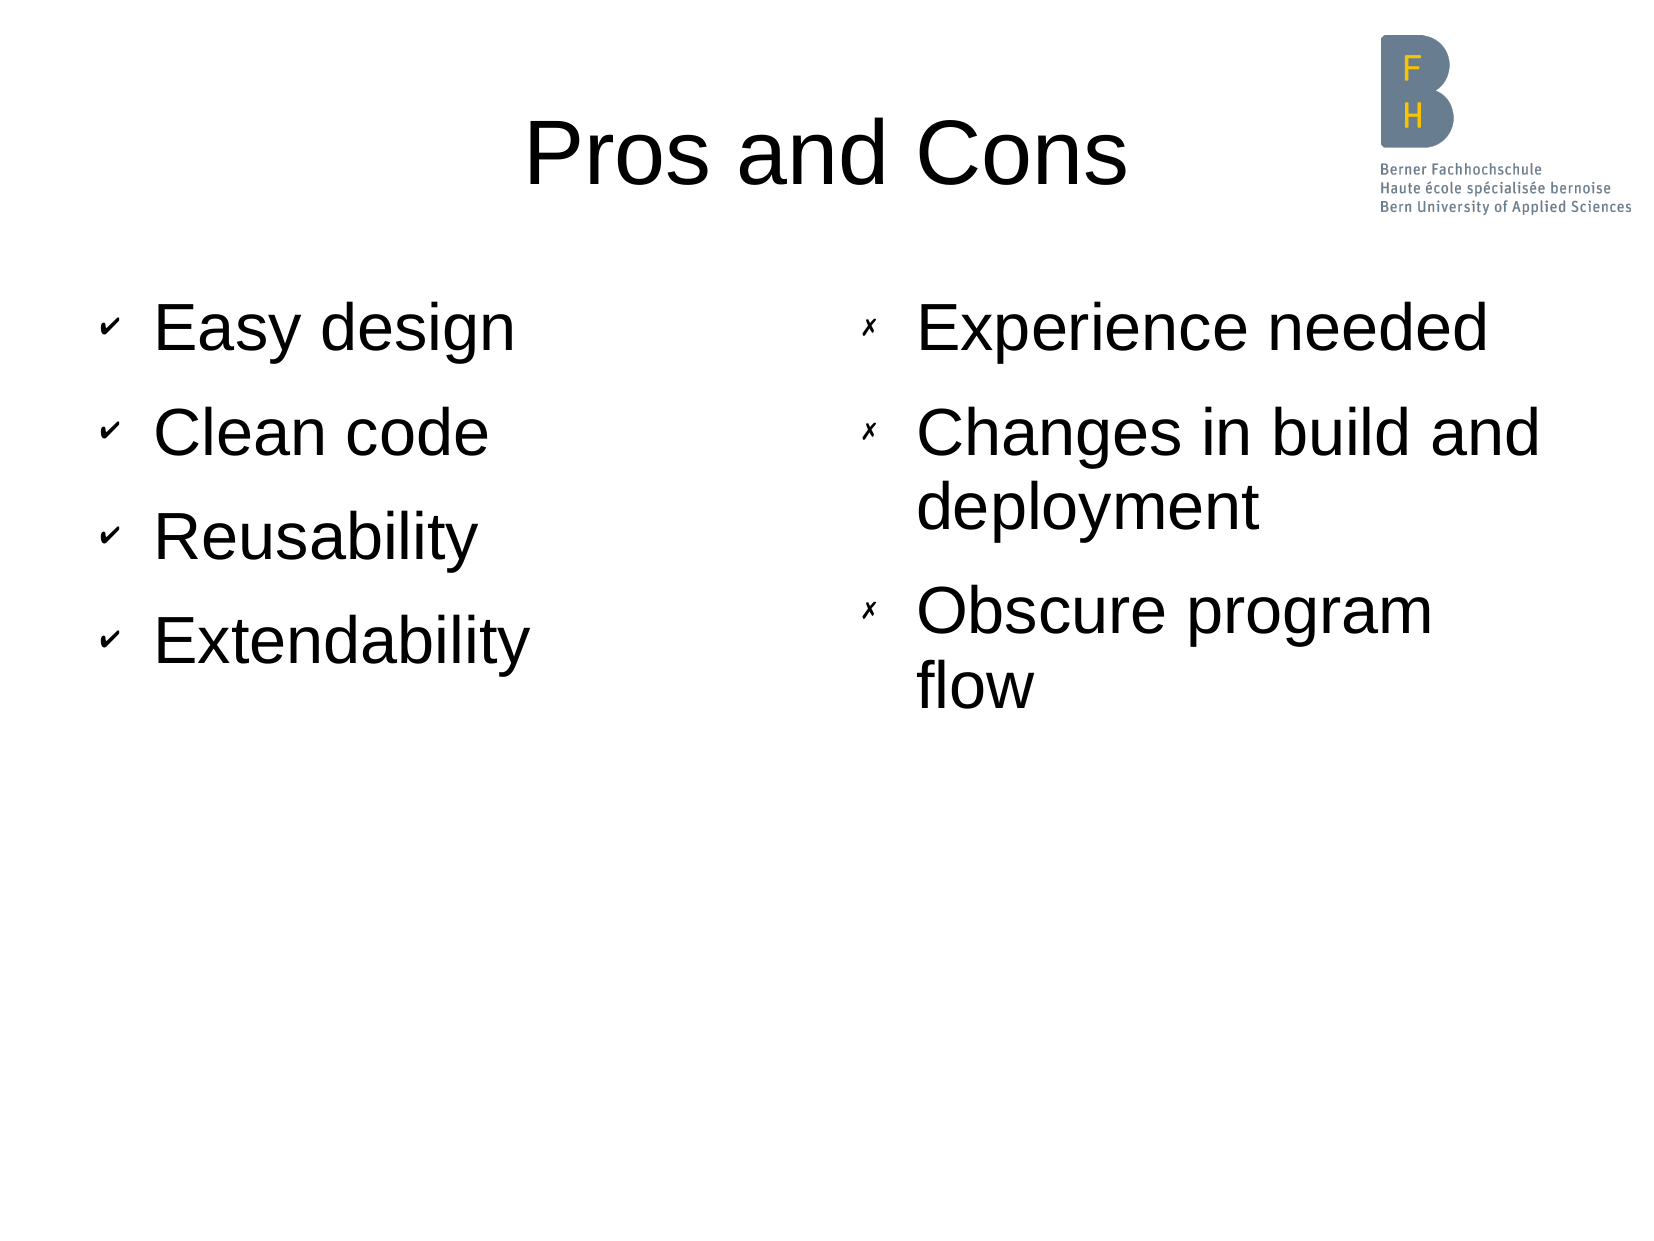

# Pros and Cons
Easy design
Clean code
Reusability
Extendability
Experience needed
Changes in build and deployment
Obscure program flow